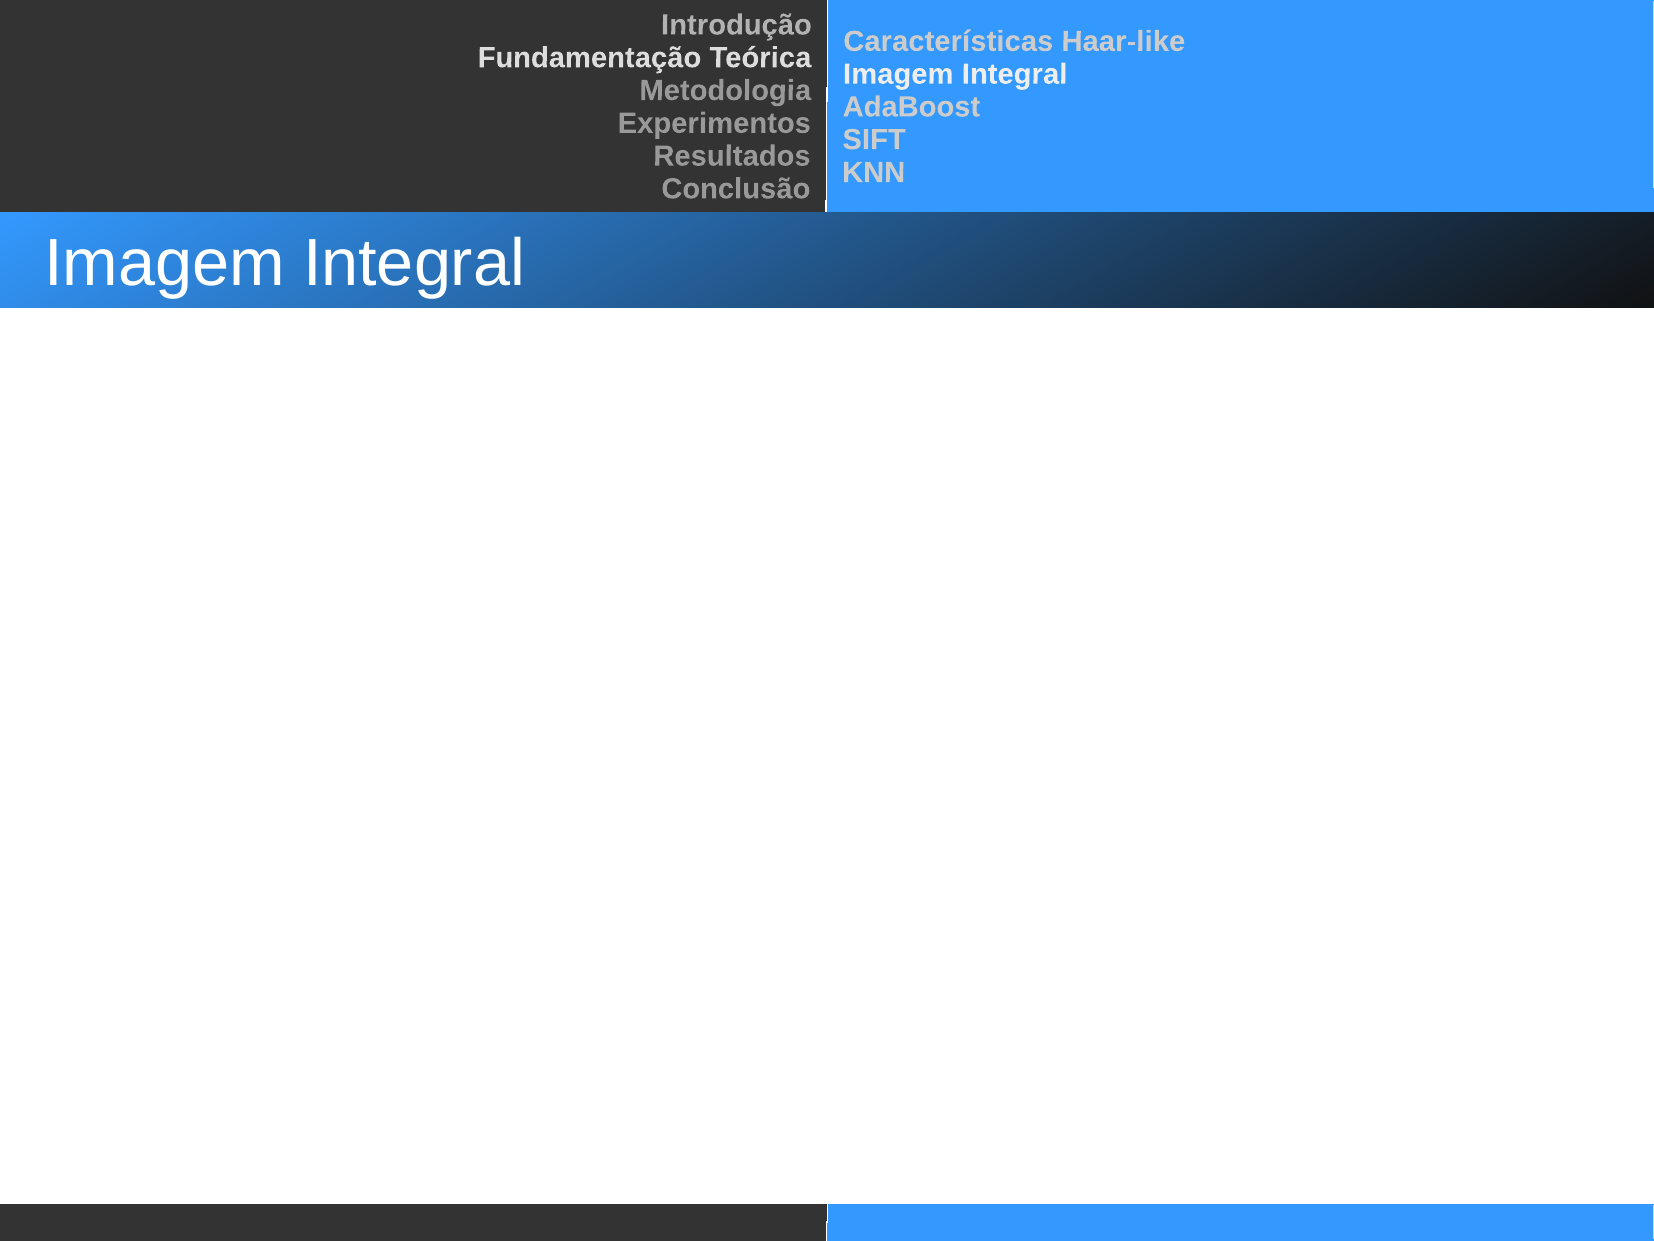

Introdução
Fundamentação Teórica
Metodologia
Experimentos
Resultados
Conclusão
Características Haar-like
Imagem Integral
AdaBoost
SIFT
KNN
Imagem Integral